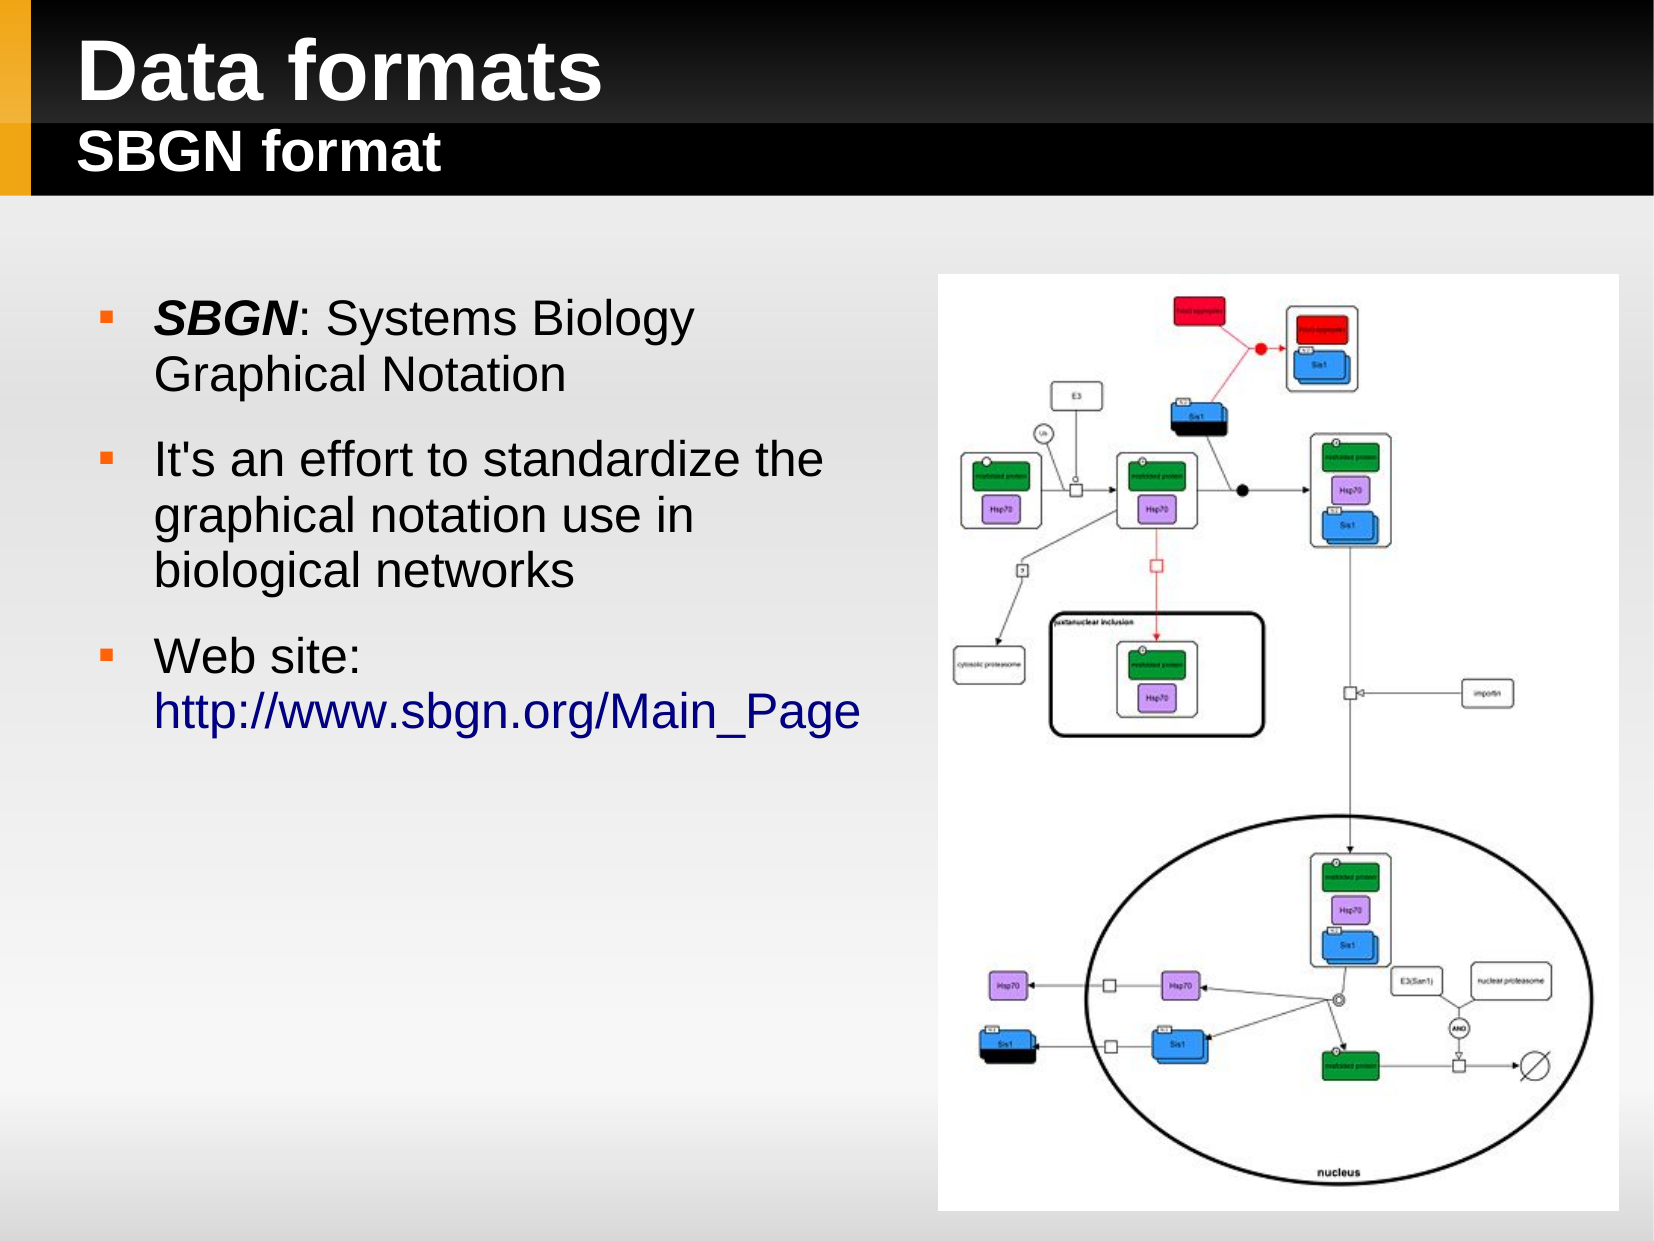

# Data formats SBGN format
SBGN: Systems Biology Graphical Notation
It's an effort to standardize the graphical notation use in biological networks
Web site: http://www.sbgn.org/Main_Page